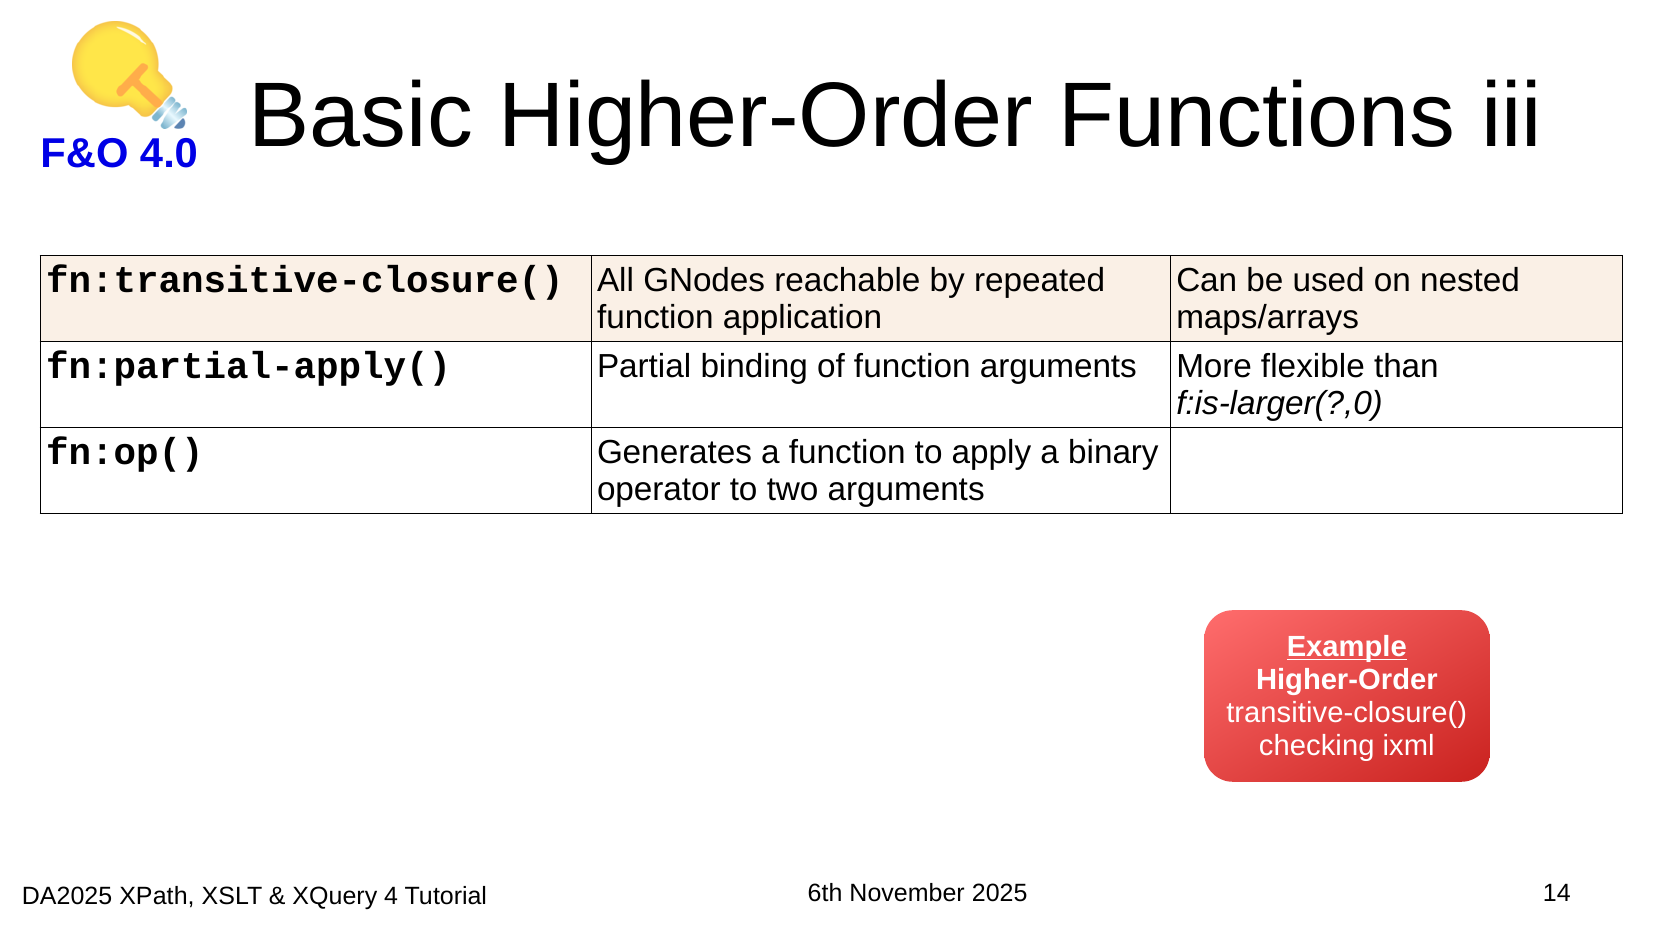

# Basic Higher-Order Functions iii
| fn:transitive-closure() | All GNodes reachable by repeated function application | Can be used on nested maps/arrays |
| --- | --- | --- |
| fn:partial-apply() | Partial binding of function arguments | More flexible than f:is-larger(?,0) |
| fn:op() | Generates a function to apply a binary operator to two arguments | |
Example
Higher-Order
transitive-closure()
checking ixml
14
6th November 2025
DA2025 XPath, XSLT & XQuery 4 Tutorial